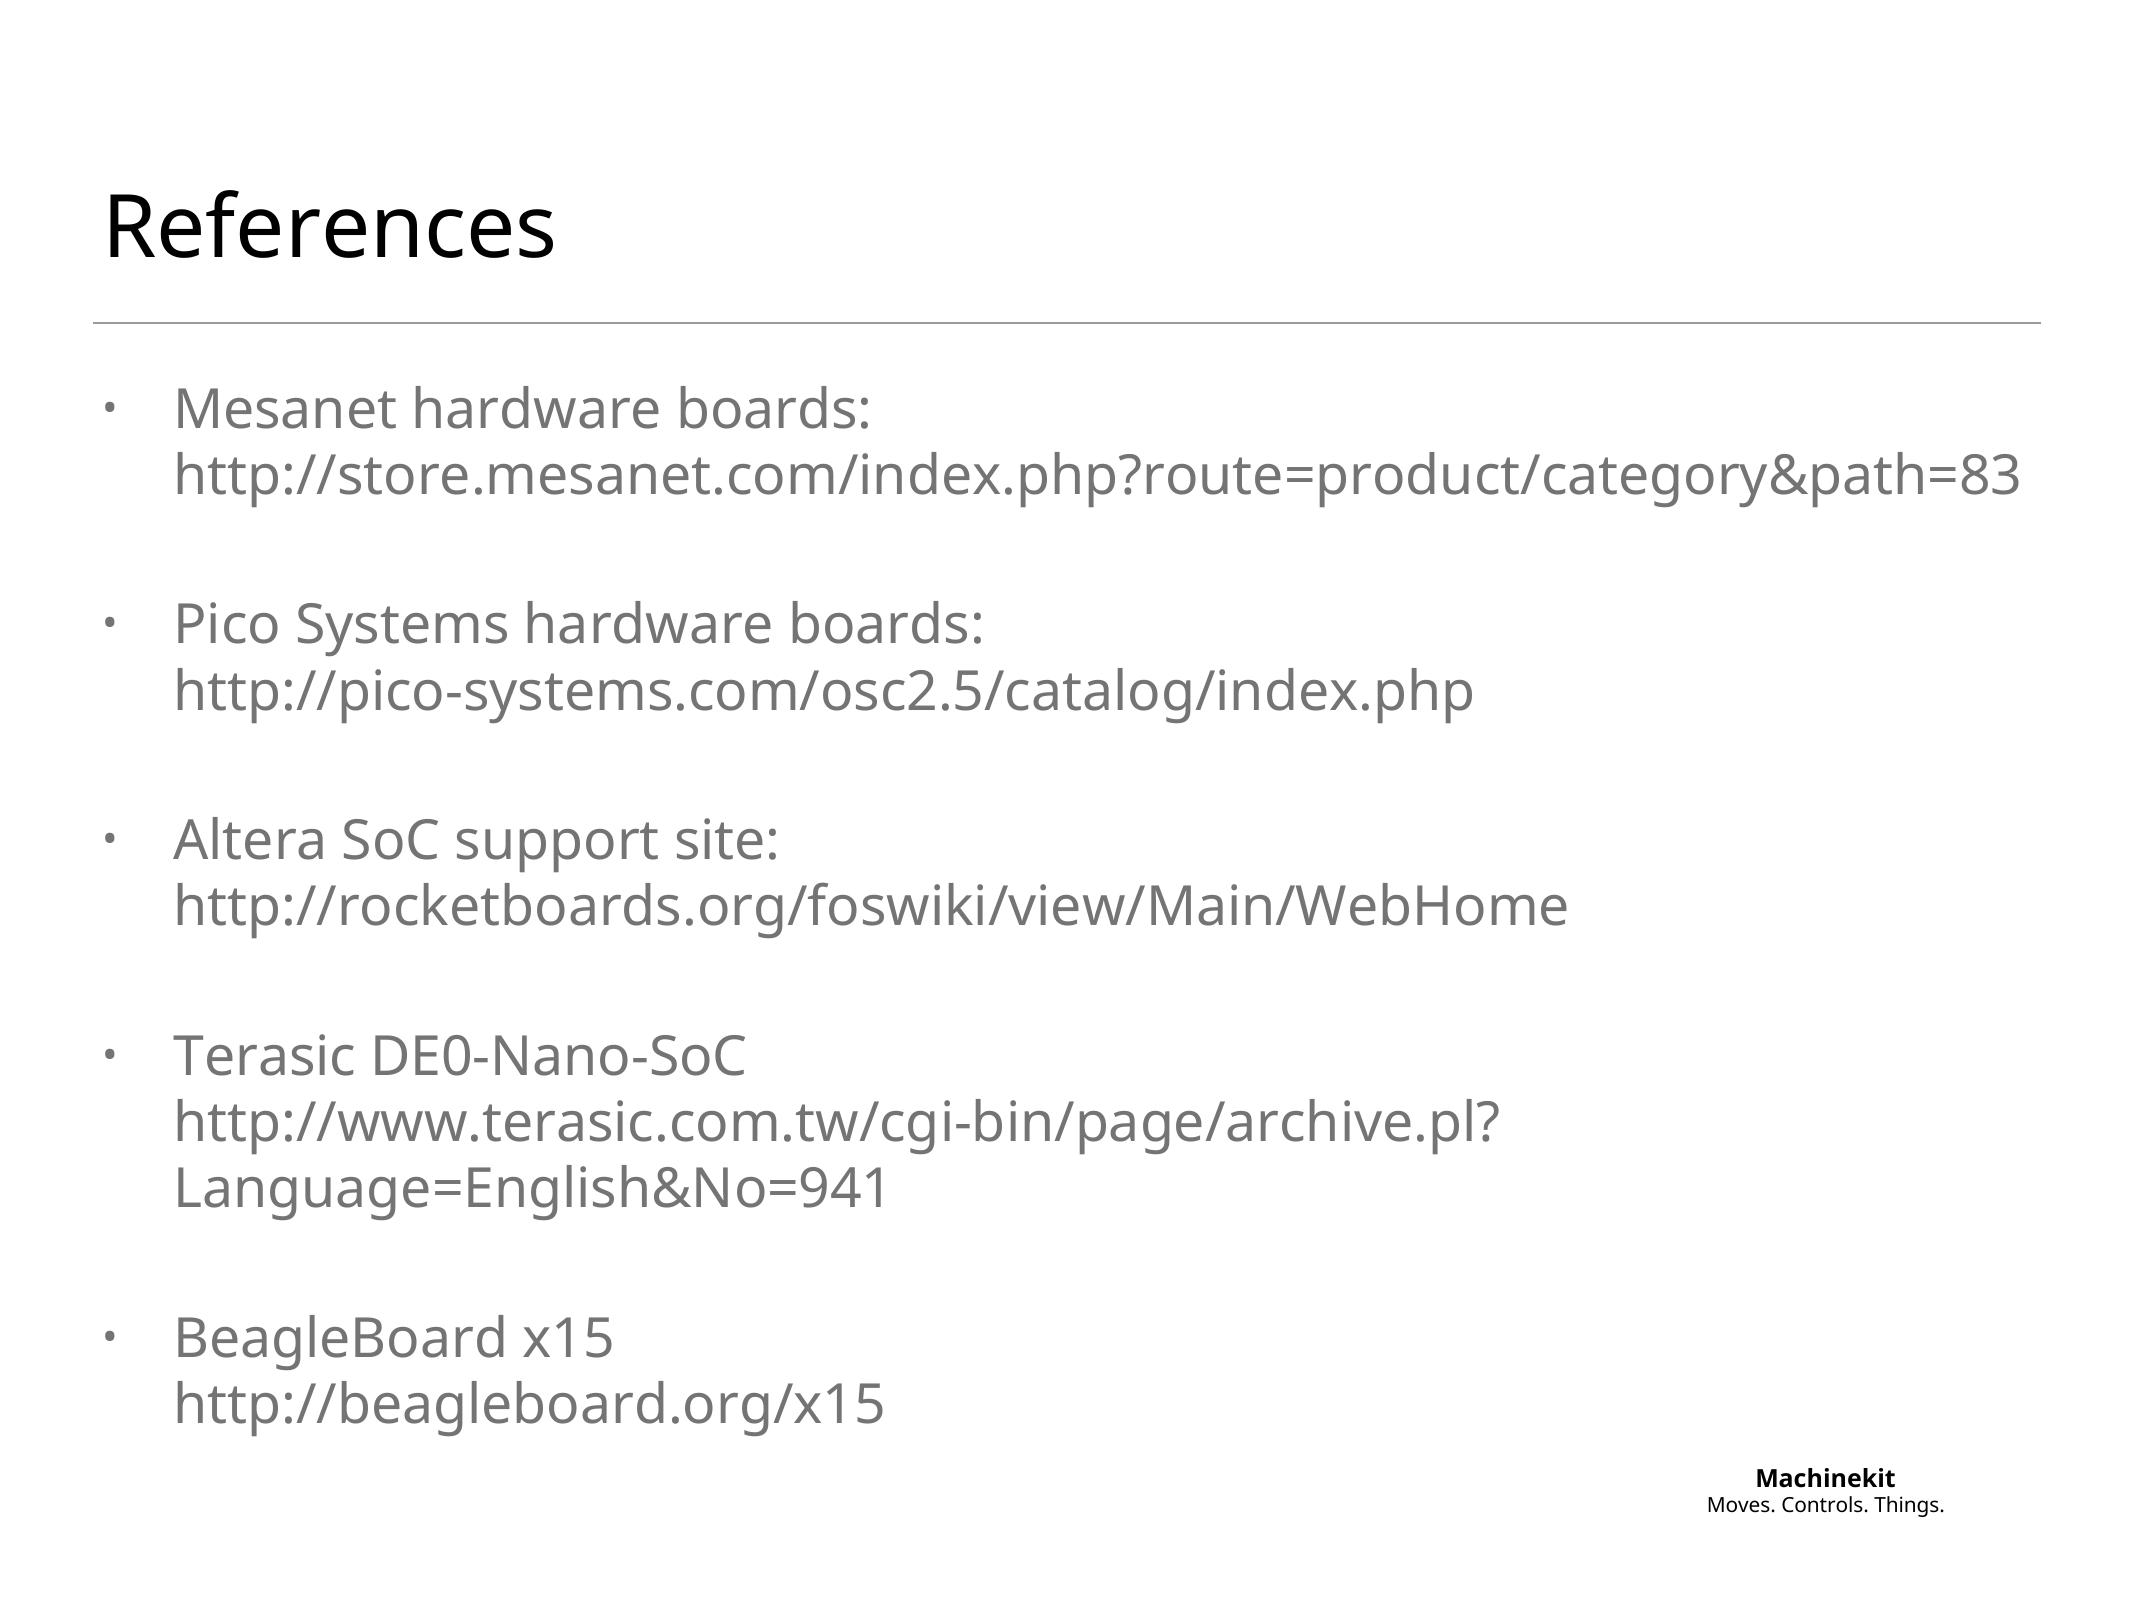

# References
Mesanet hardware boards:
http://store.mesanet.com/index.php?route=product/category&path=83
Pico Systems hardware boards:
http://pico-systems.com/osc2.5/catalog/index.php
Altera SoC support site:
http://rocketboards.org/foswiki/view/Main/WebHome
Terasic DE0-Nano-SoC
http://www.terasic.com.tw/cgi-bin/page/archive.pl?Language=English&No=941
BeagleBoard x15
http://beagleboard.org/x15